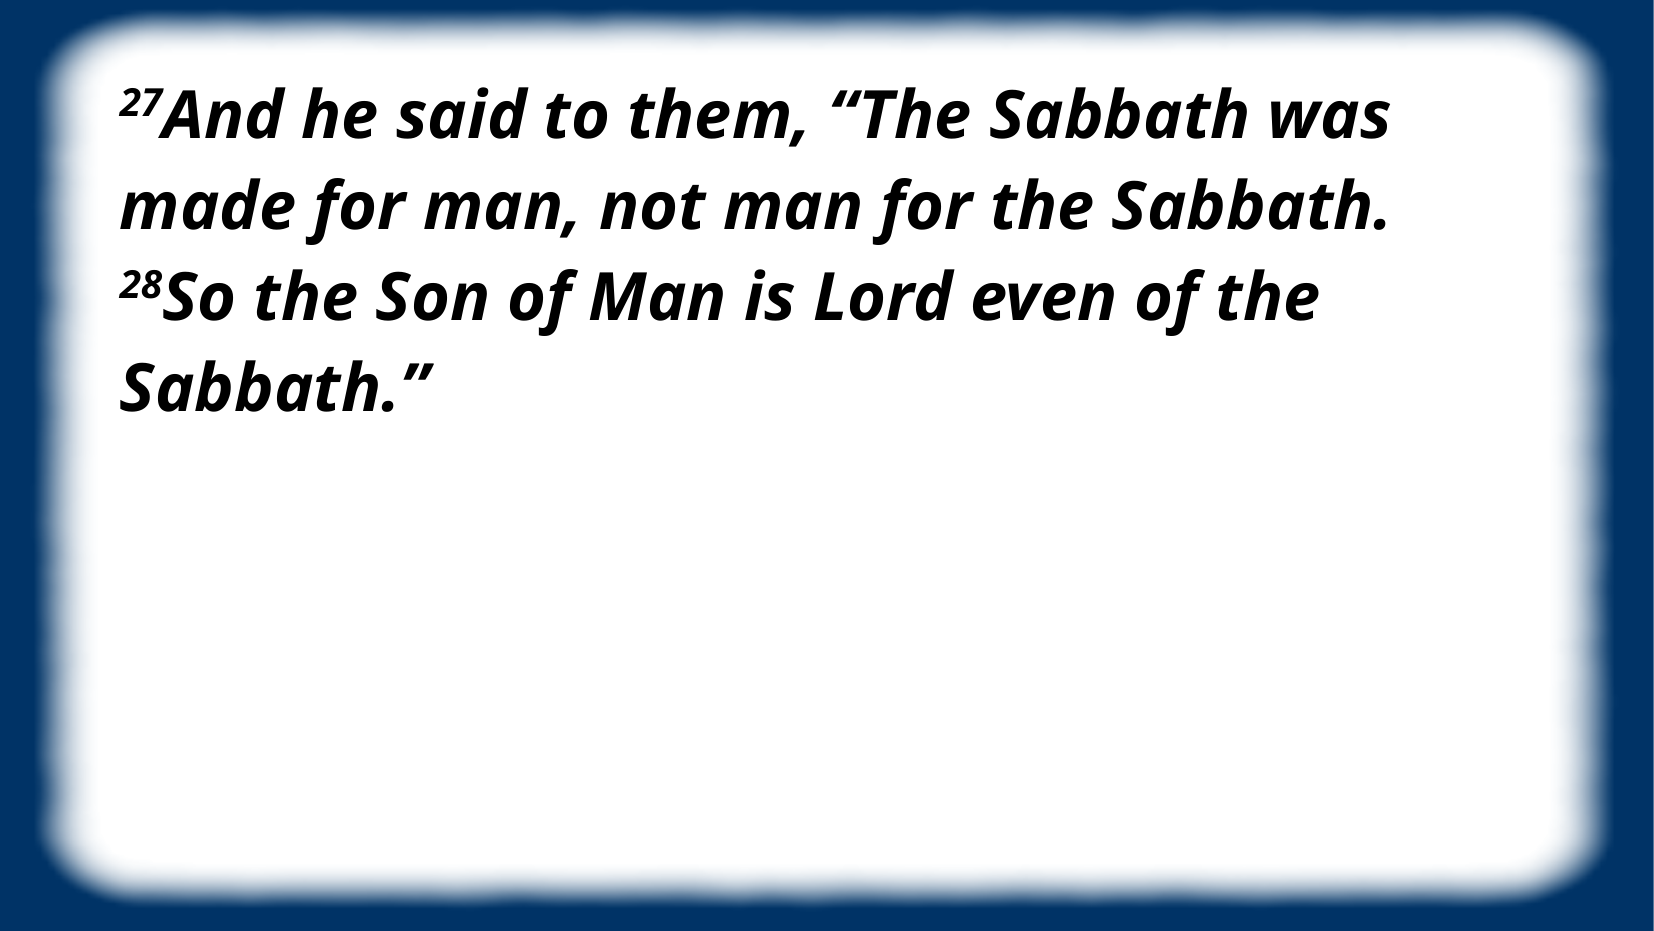

27And he said to them, “The Sabbath was made for man, not man for the Sabbath.
28So the Son of Man is Lord even of the Sabbath.”